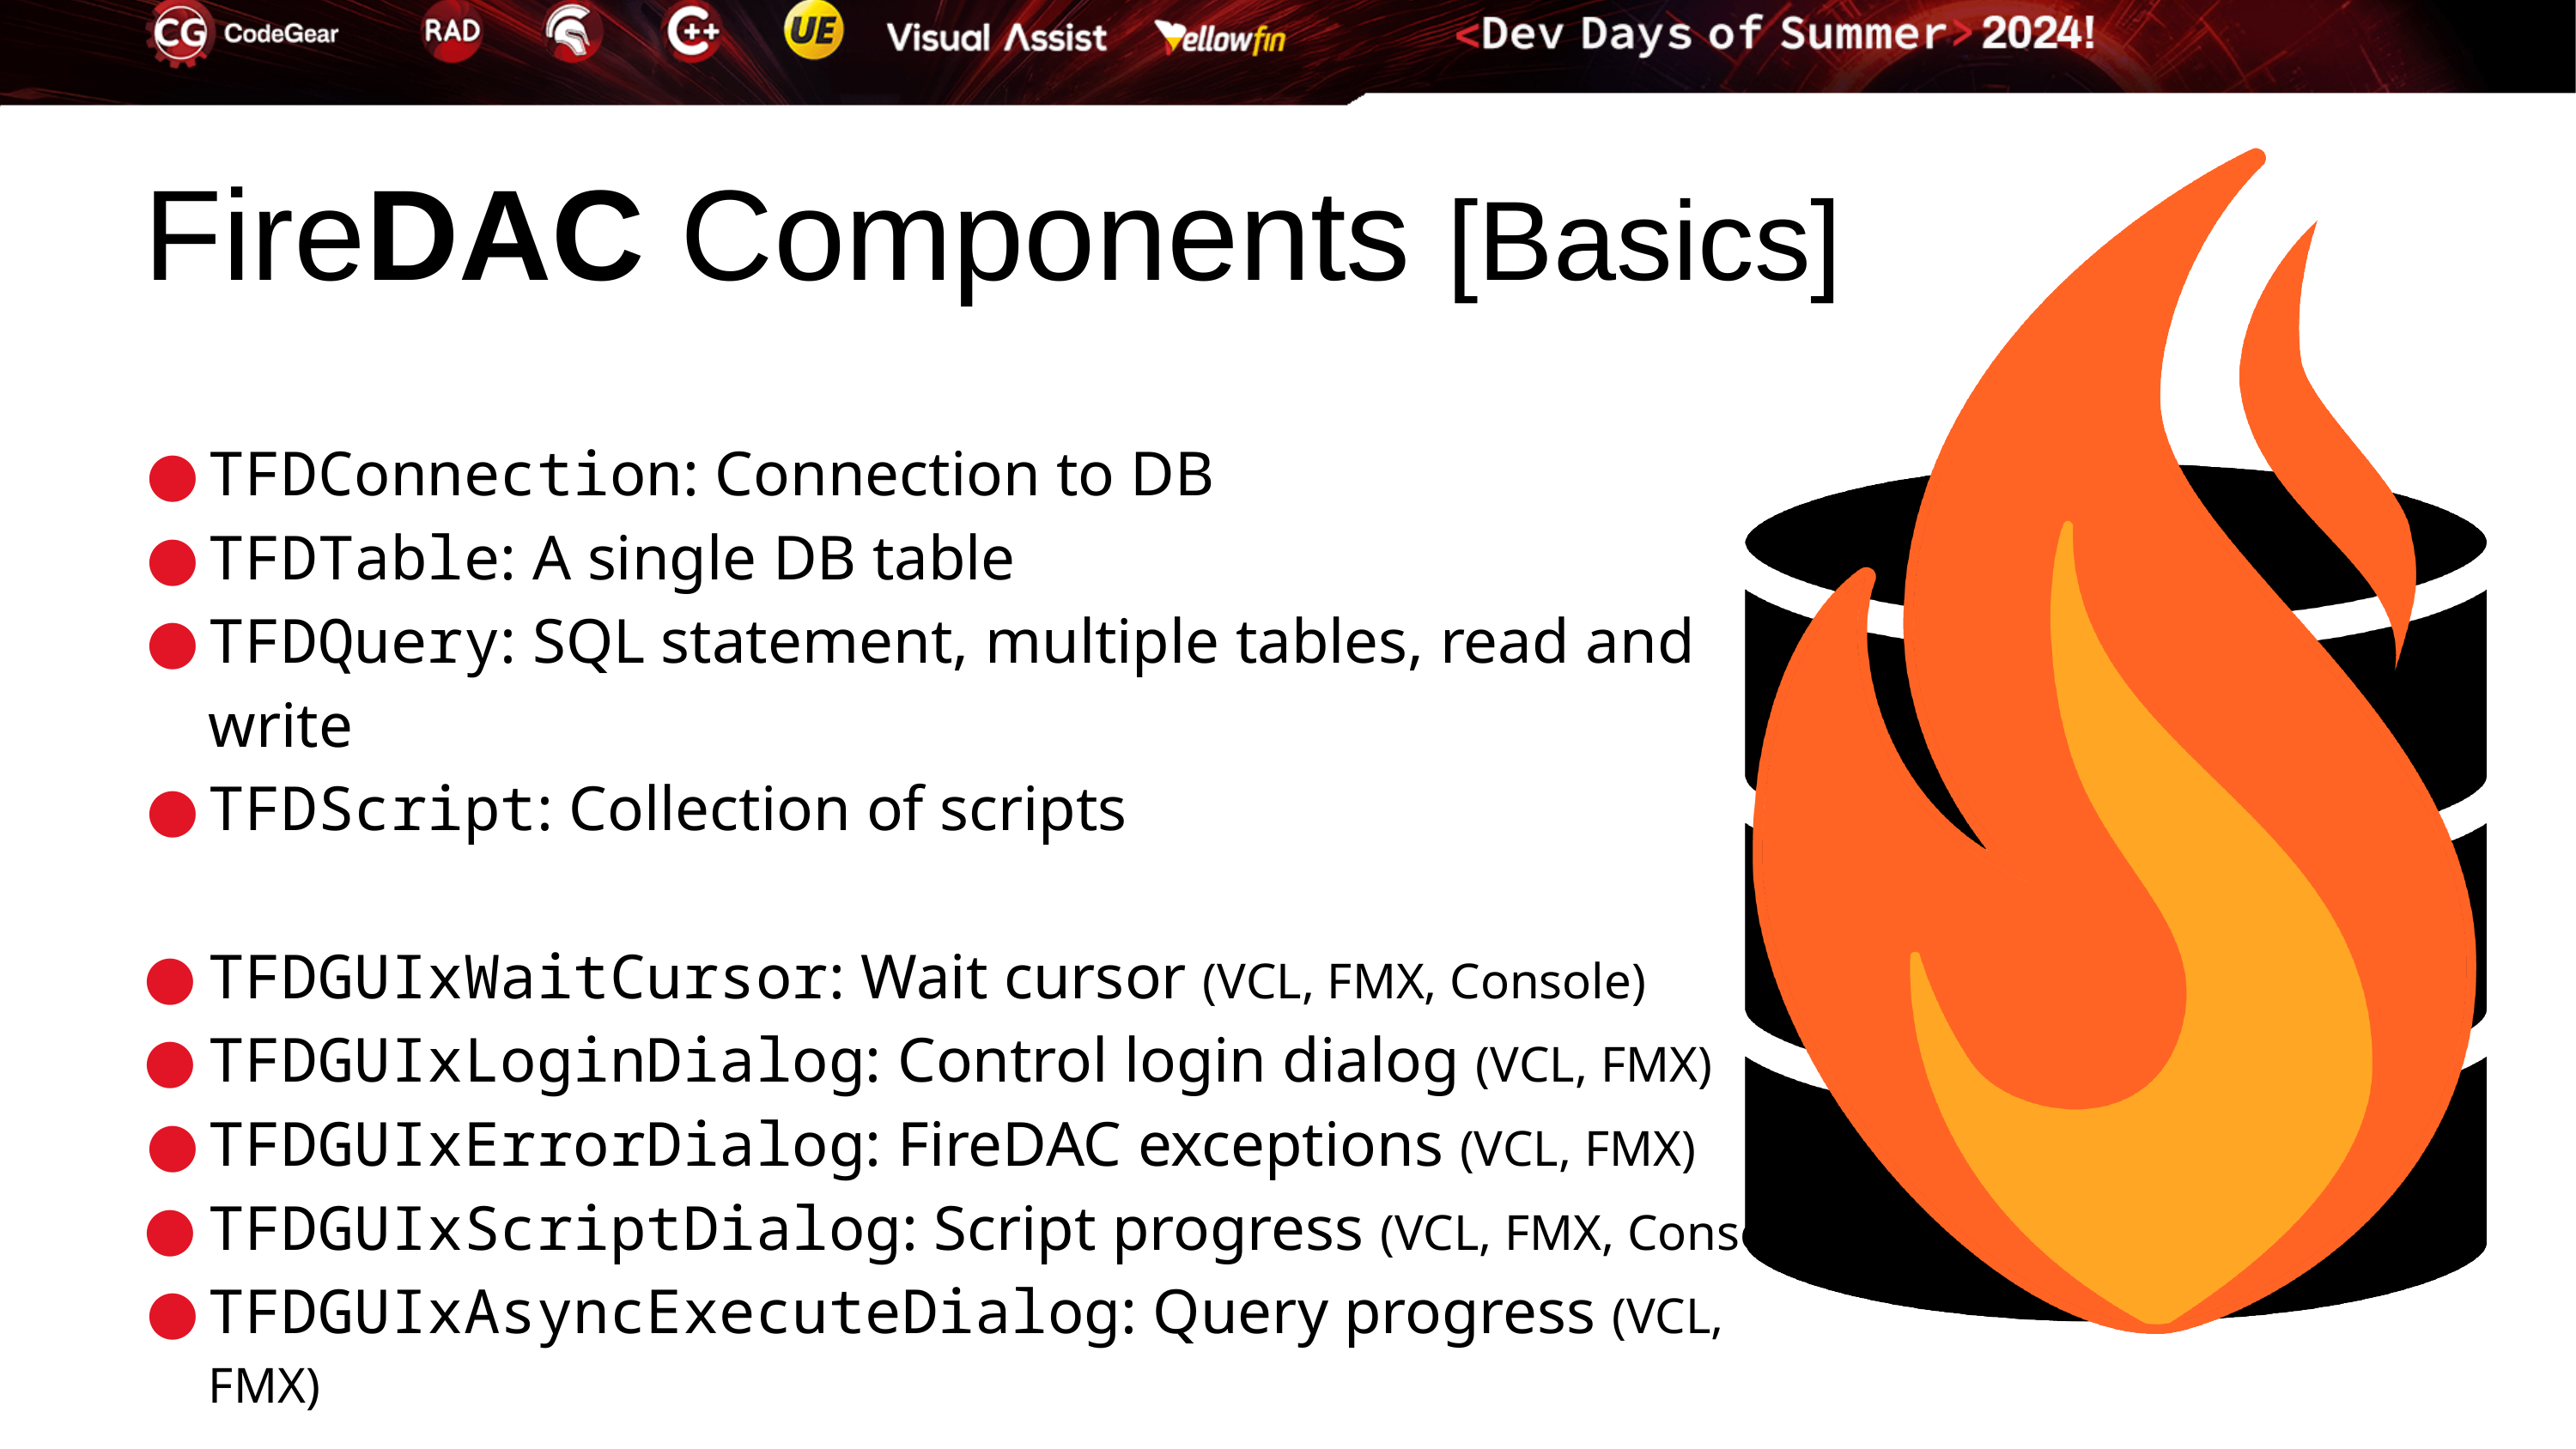

# FireDAC Components [Basics]
TFDConnection: Connection to DB
TFDTable: A single DB table
TFDQuery: SQL statement, multiple tables, read and write
TFDScript: Collection of scripts
TFDGUIxWaitCursor: Wait cursor (VCL, FMX, Console)
TFDGUIxLoginDialog: Control login dialog (VCL, FMX)
TFDGUIxErrorDialog: FireDAC exceptions (VCL, FMX)
TFDGUIxScriptDialog: Script progress (VCL, FMX, Console)
TFDGUIxAsyncExecuteDialog: Query progress (VCL, FMX)